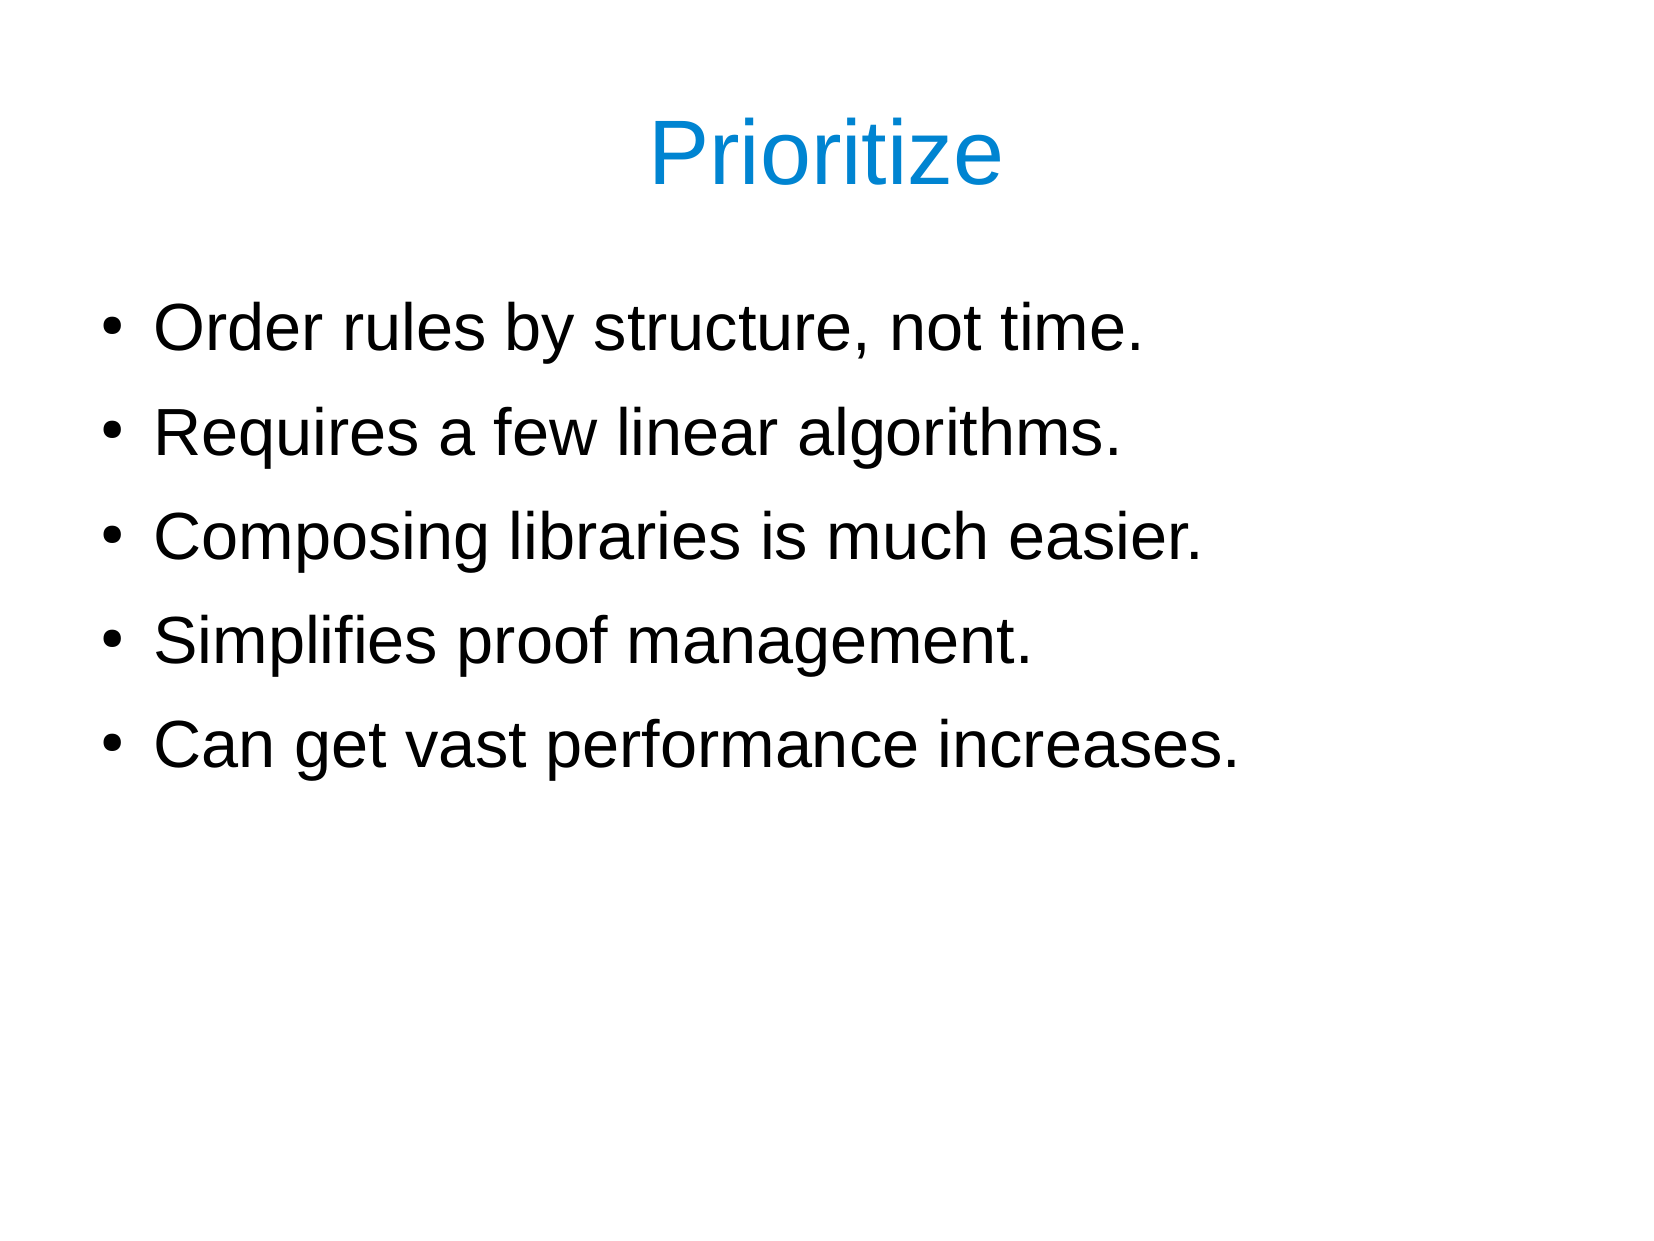

# Prioritize
Order rules by structure, not time.
Requires a few linear algorithms.
Composing libraries is much easier.
Simplifies proof management.
Can get vast performance increases.